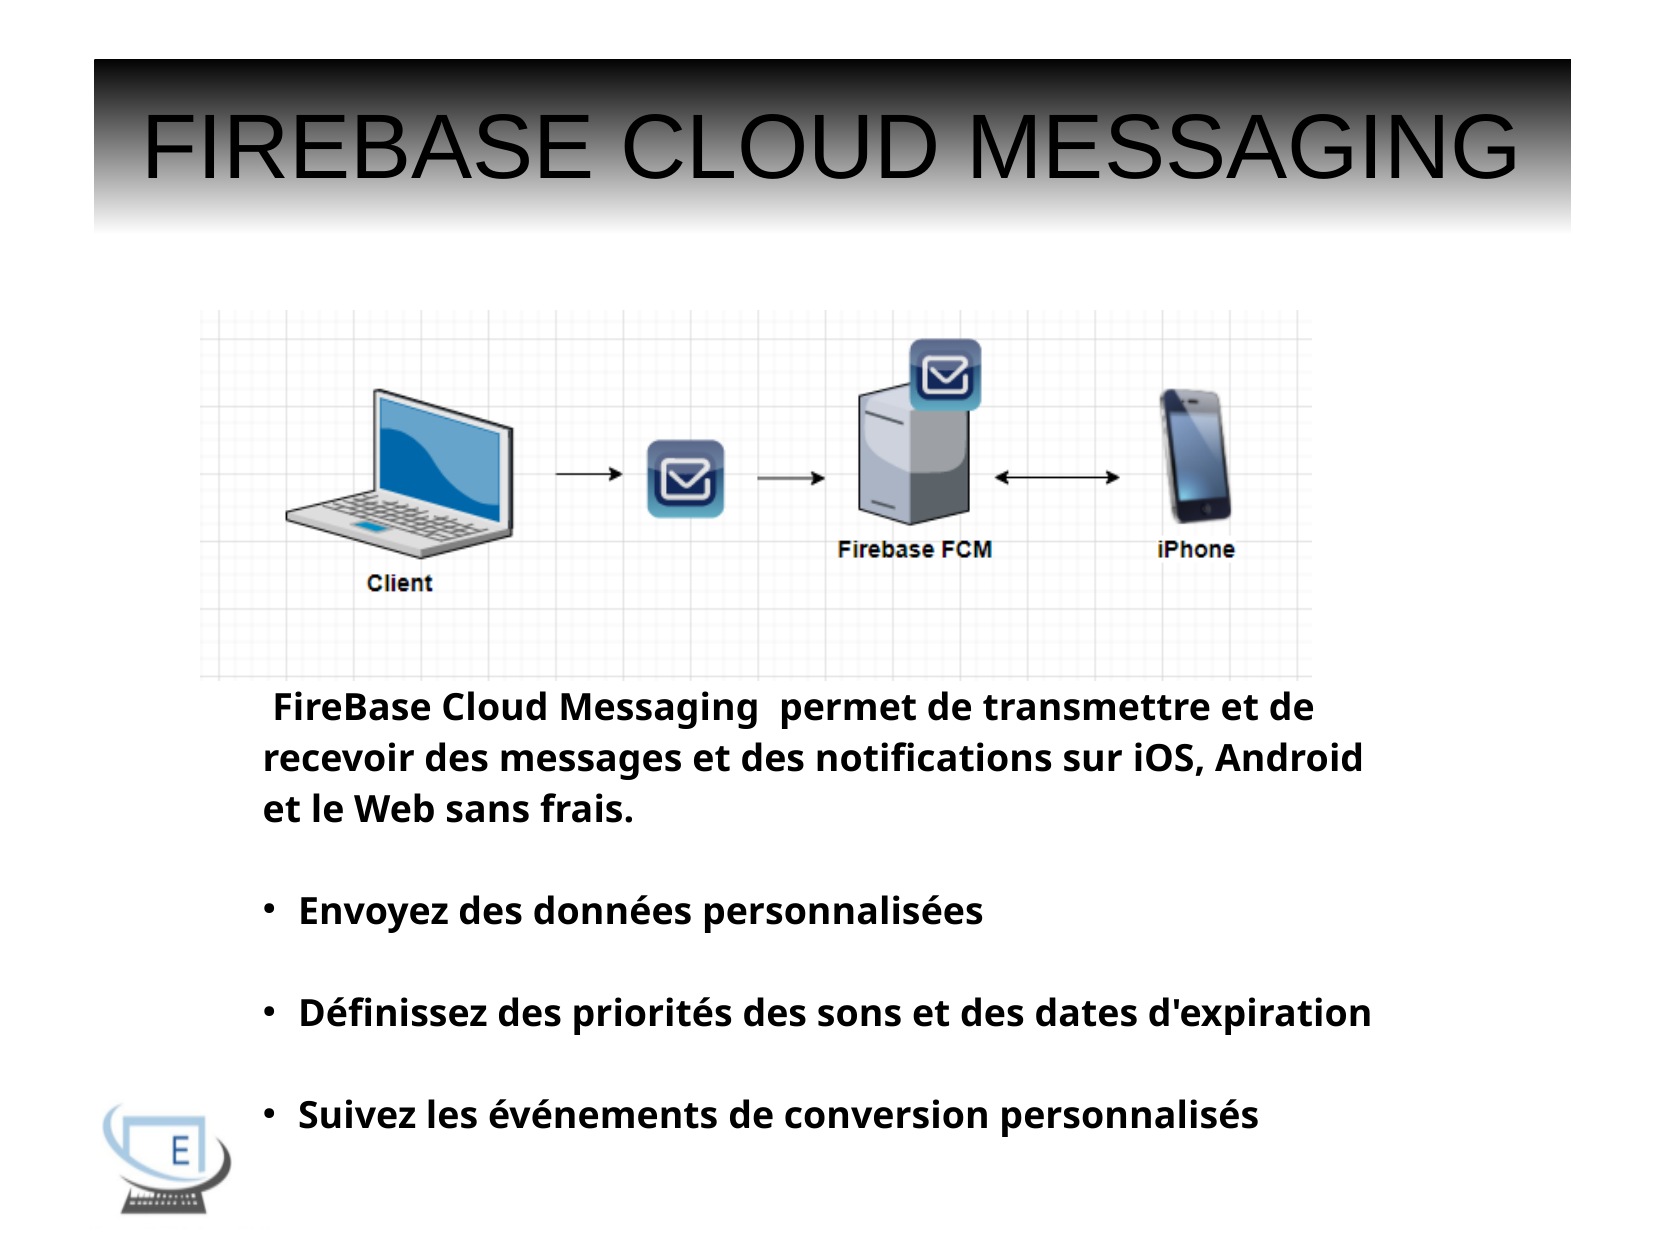

# FIREBASE CLOUD MESSAGING
 FireBase Cloud Messaging permet de transmettre et de recevoir des messages et des notifications sur iOS, Android et le Web sans frais.
Envoyez des données personnalisées
Définissez des priorités des sons et des dates d'expiration
Suivez les événements de conversion personnalisés